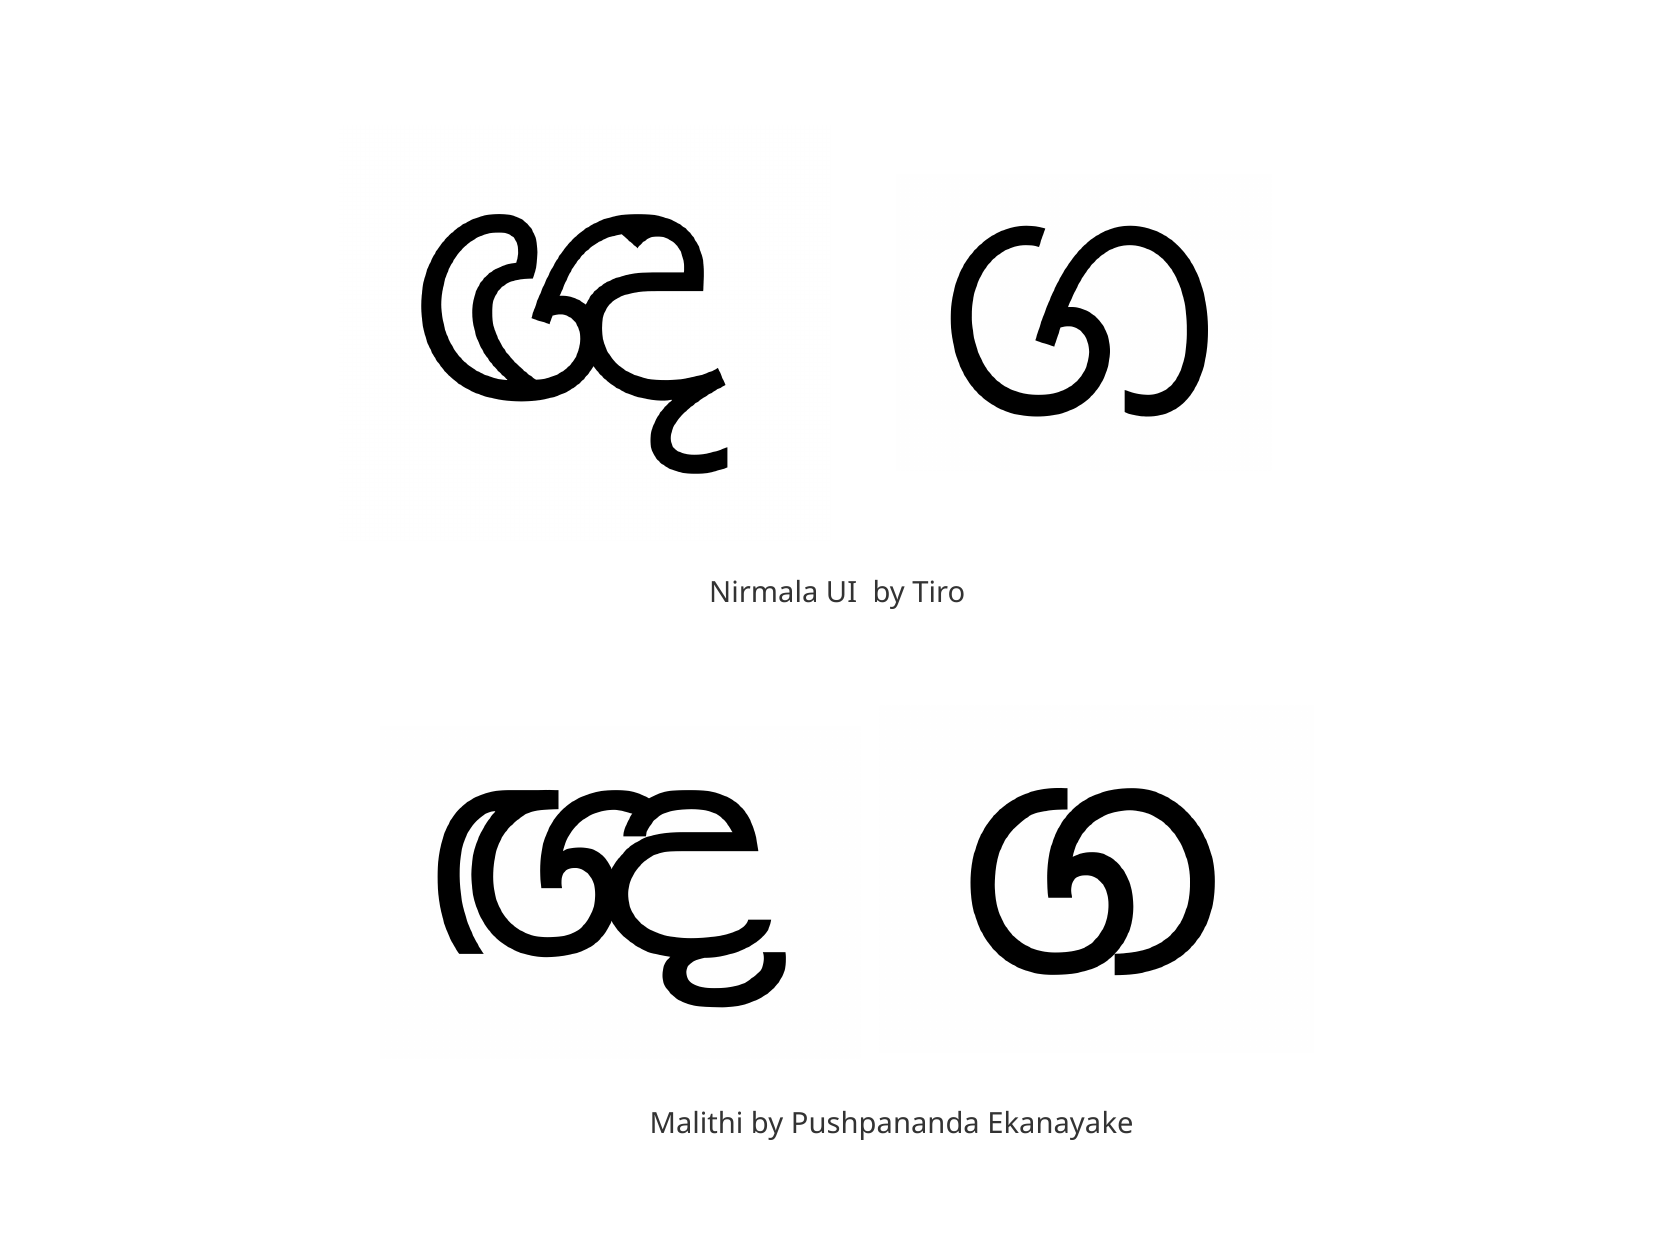

Nirmala UI by Tiro
# Malithi by Pushpananda Ekanayake